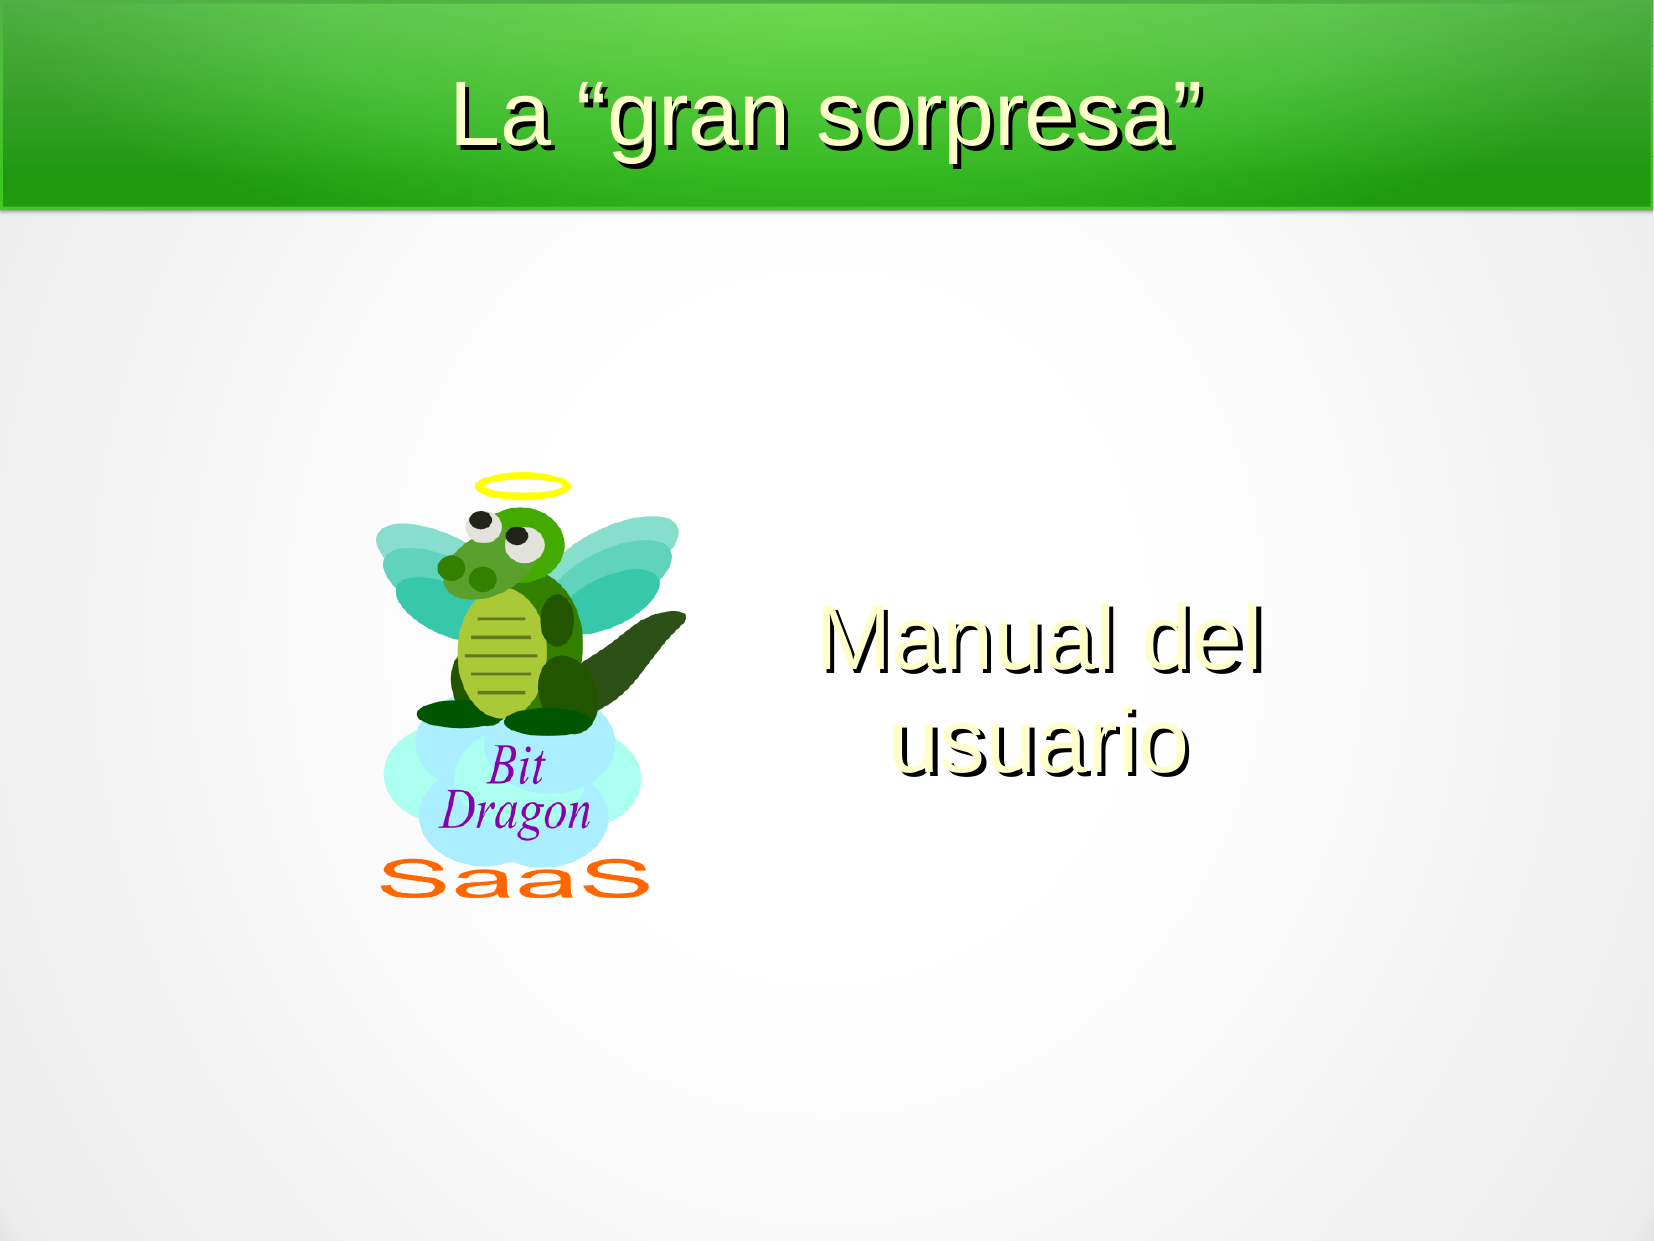

# La “gran sorpresa”
Manual del usuario